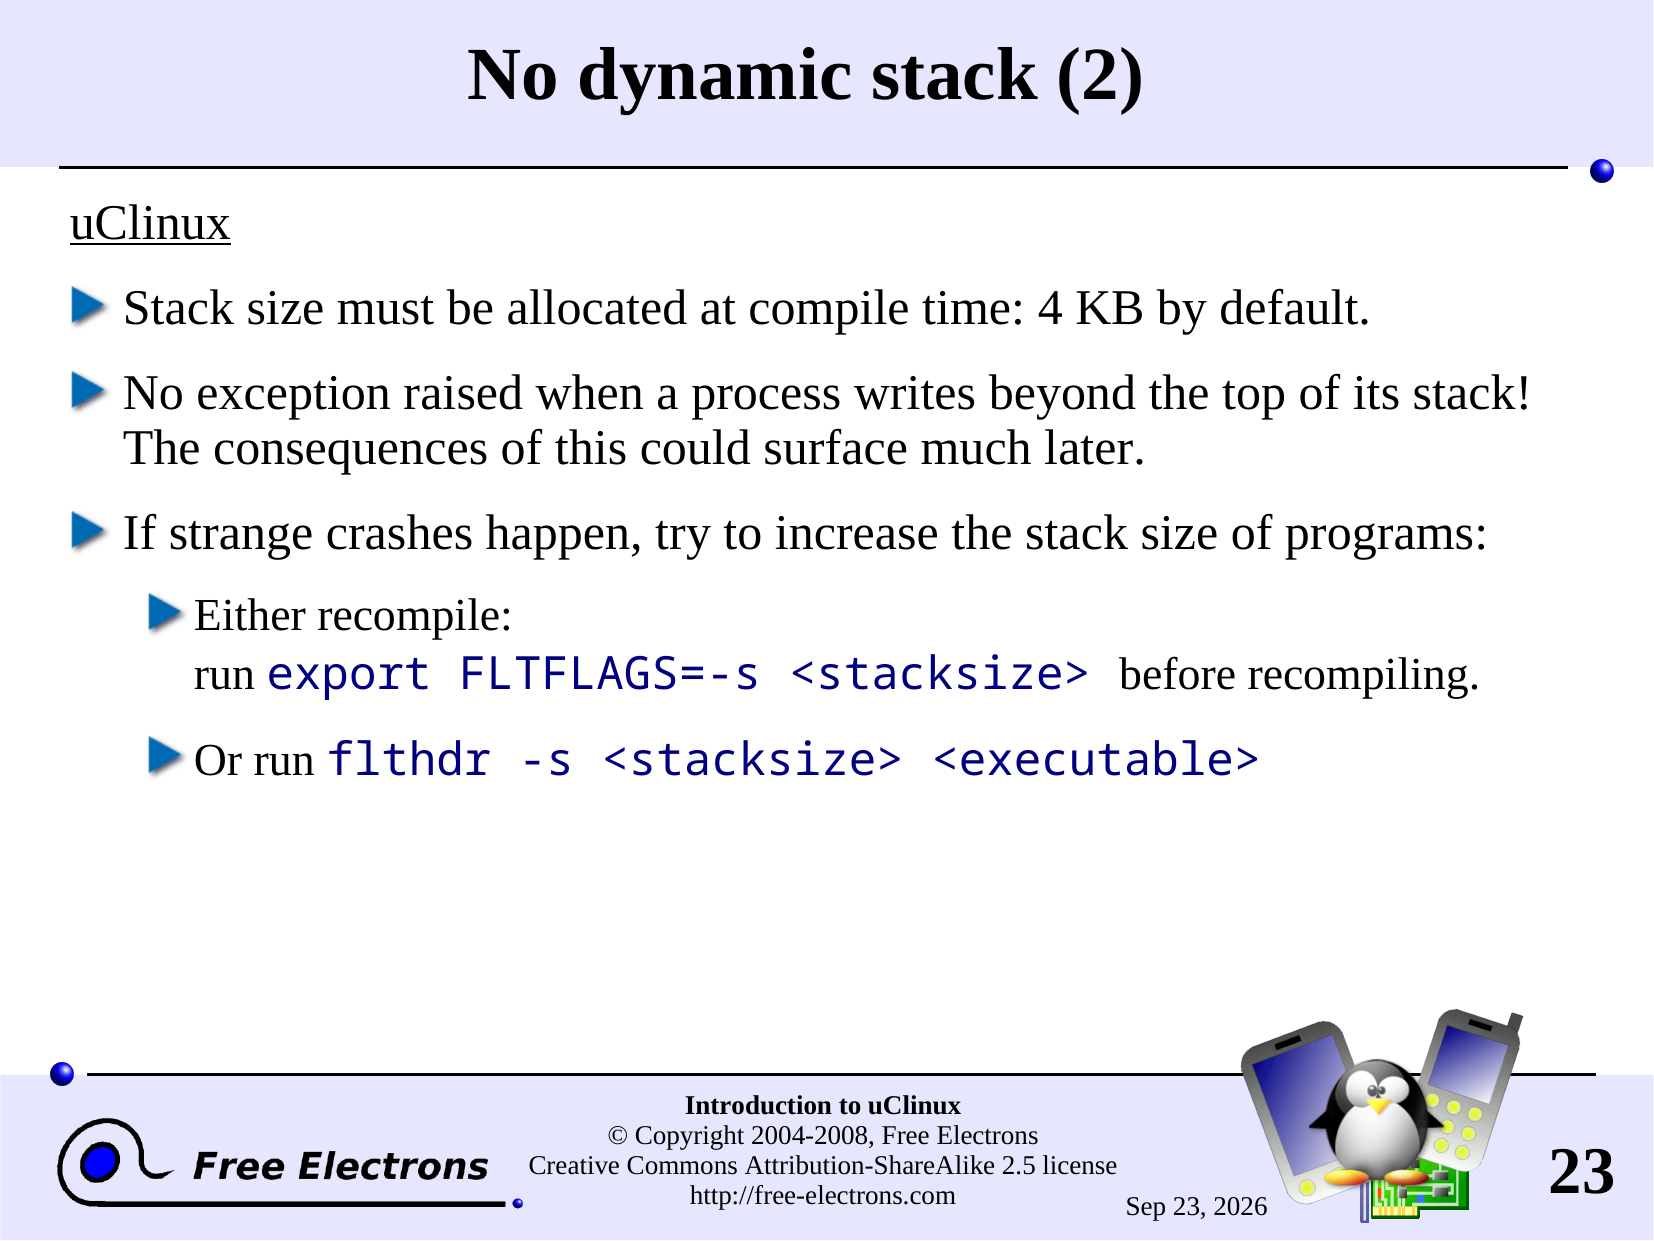

# No dynamic stack (2)
uClinux
Stack size must be allocated at compile time: 4 KB by default.
No exception raised when a process writes beyond the top of its stack!
The consequences of this could surface much later.
If strange crashes happen, try to increase the stack size of programs:
Either recompile:
run export FLTFLAGS=-s <stacksize> before recompiling.
Or run flthdr -s <stacksize> <executable>